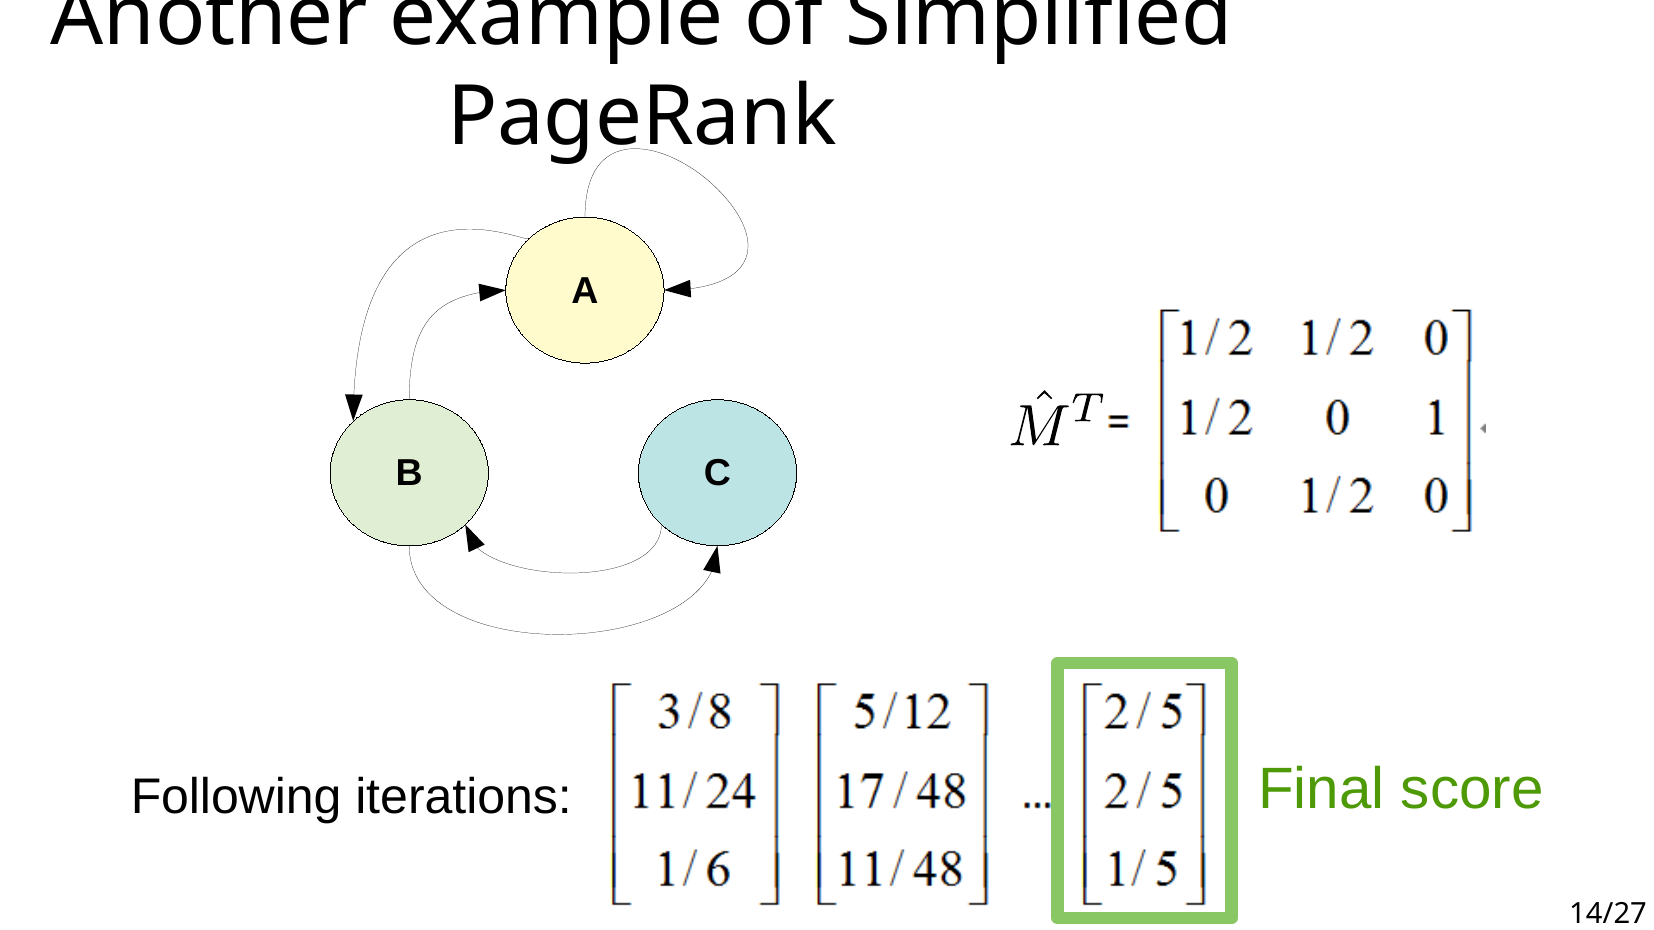

# Another example of Simplified PageRank
A
B
C
Final score
Following iterations:
14